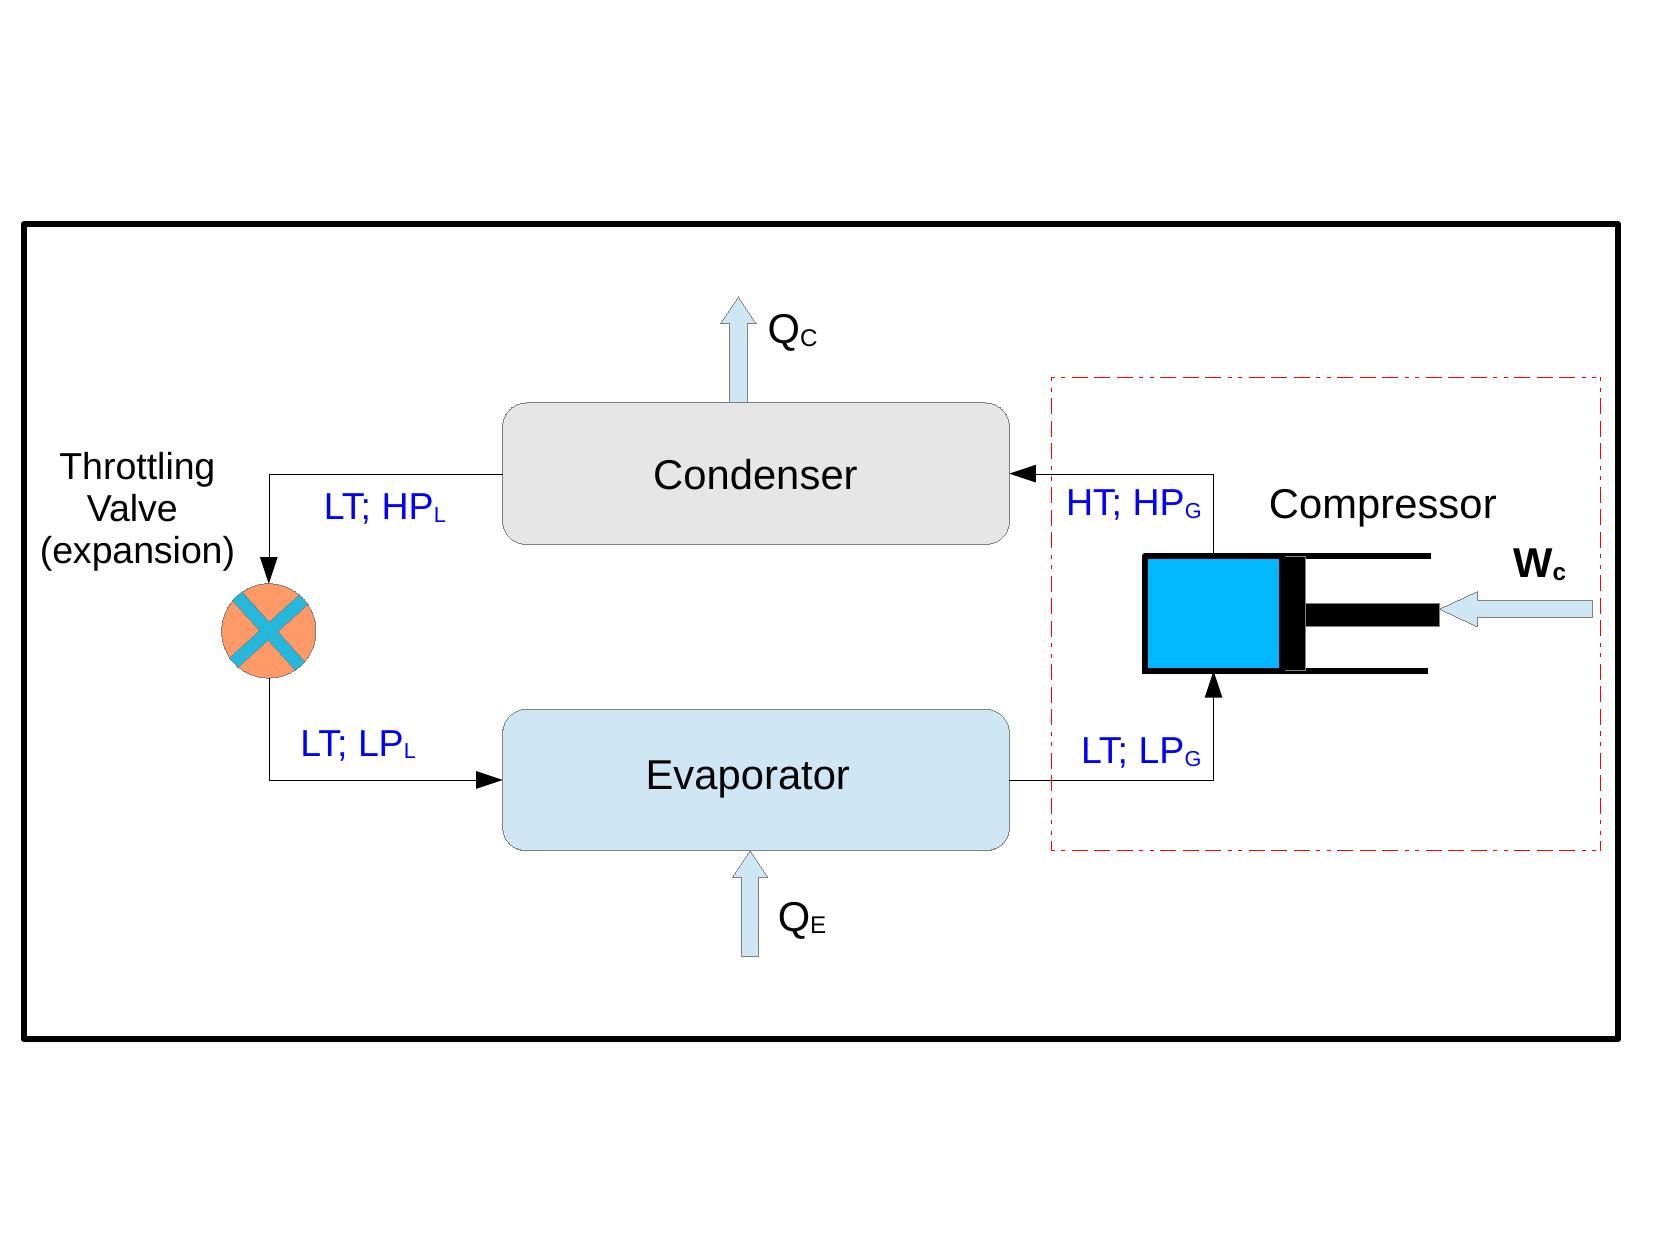

QC
Throttling
Valve
(expansion)
Condenser
Compressor
HT; HPG
LT; HPL
Wc
LT; LPL
LT; LPG
Evaporator
QE